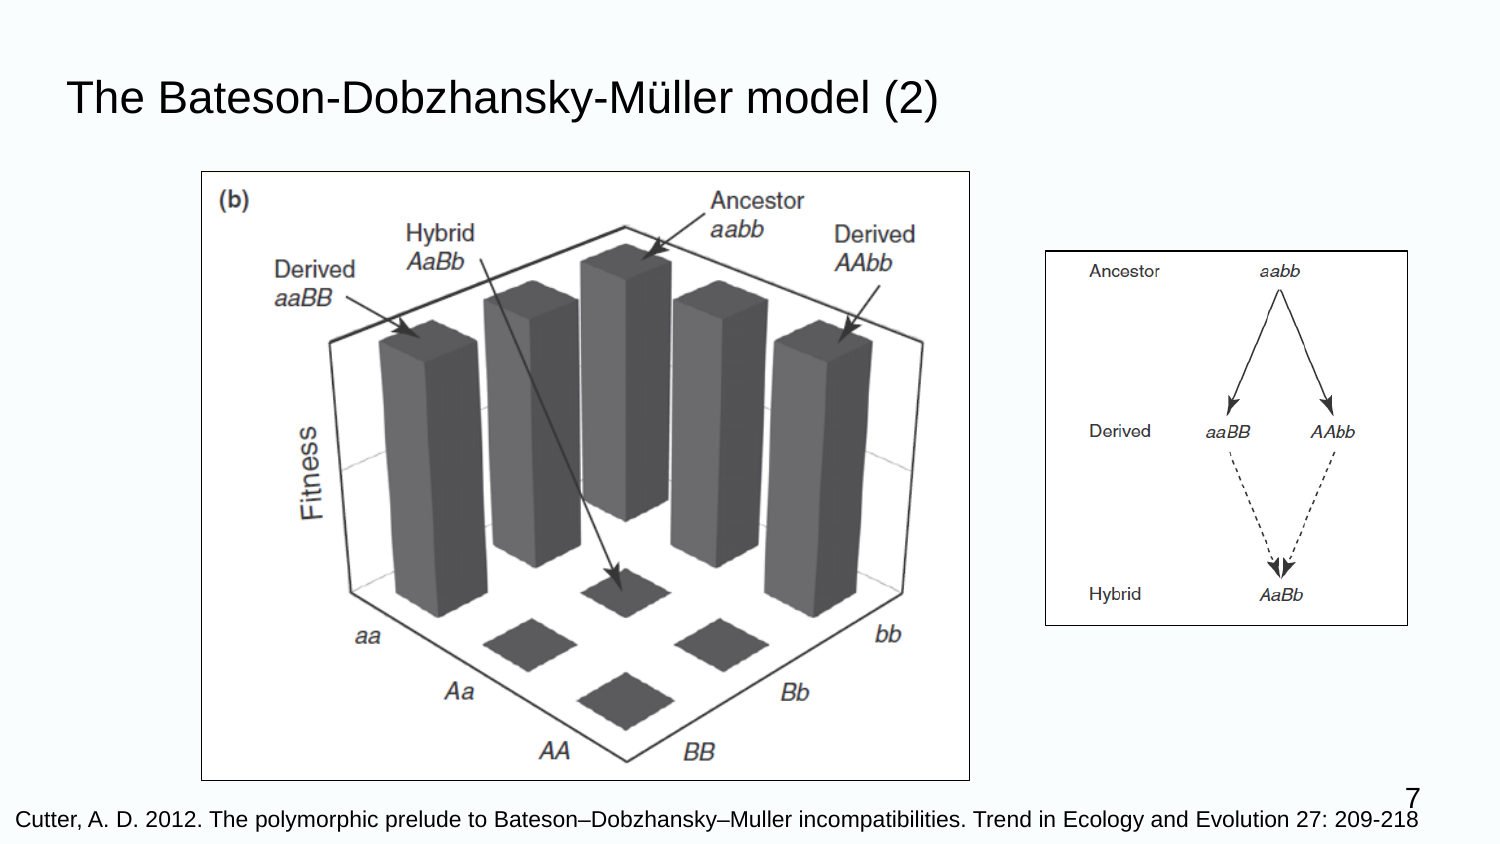

# The Bateson-Dobzhansky-Müller model (2)
Cutter, A. D. 2012. The polymorphic prelude to Bateson–Dobzhansky–Muller incompatibilities. Trend in Ecology and Evolution 27: 209-218